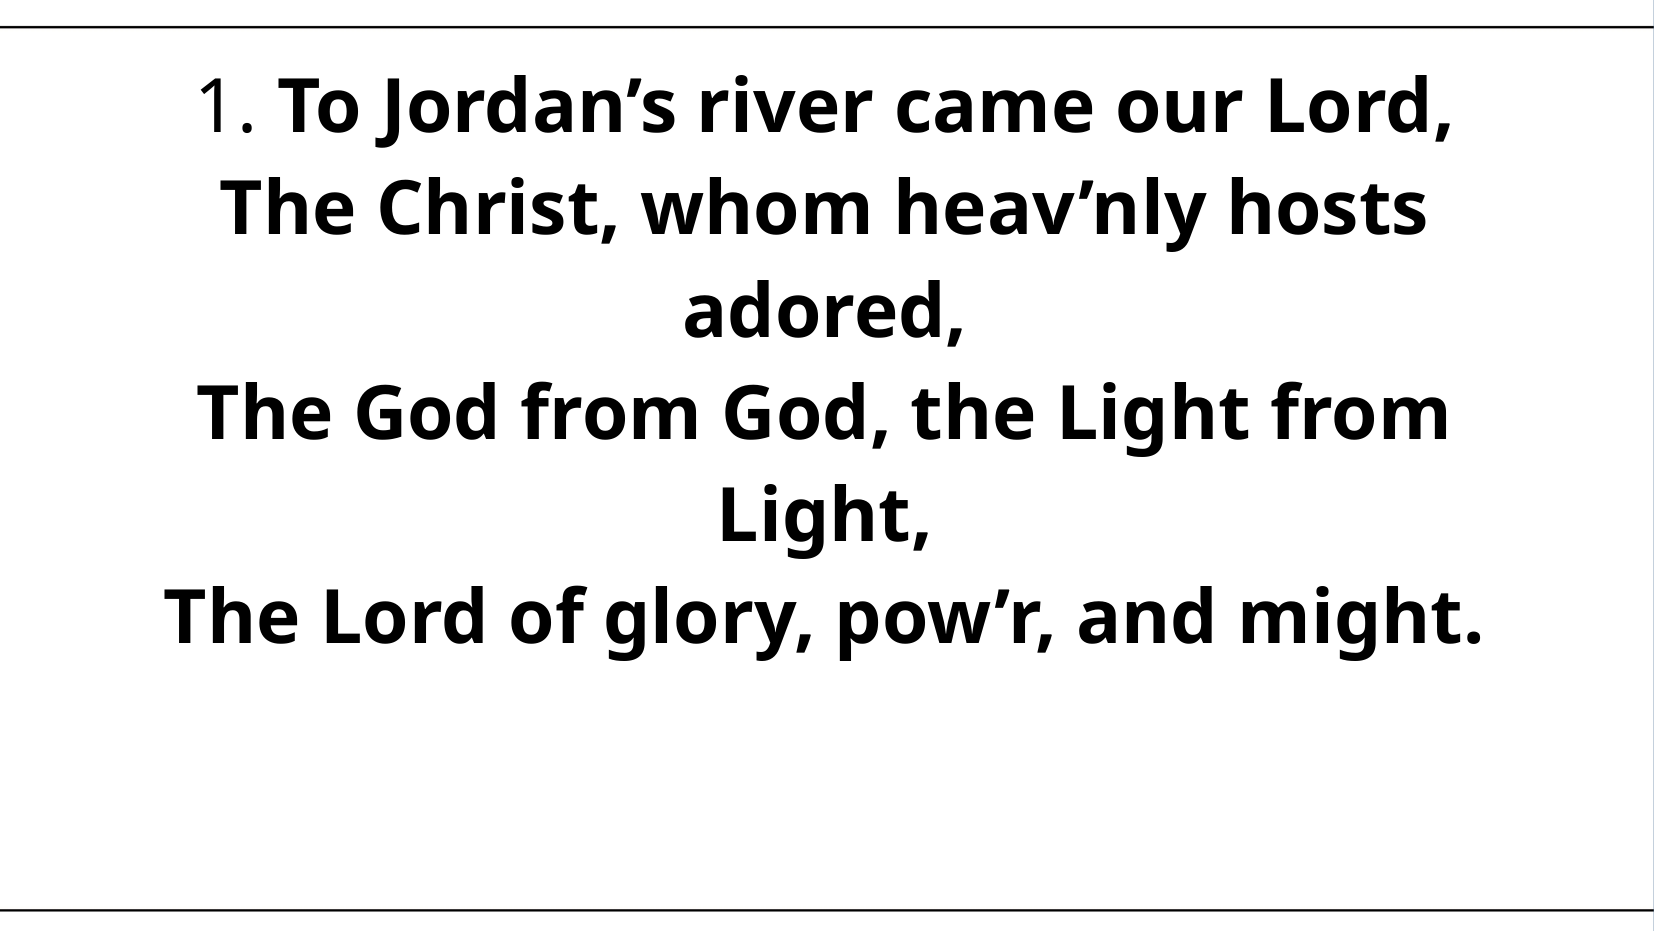

1. To Jordan’s river came our Lord,
The Christ, whom heav’nly hosts adored,
The God from God, the Light from Light,
The Lord of glory, pow’r, and might.